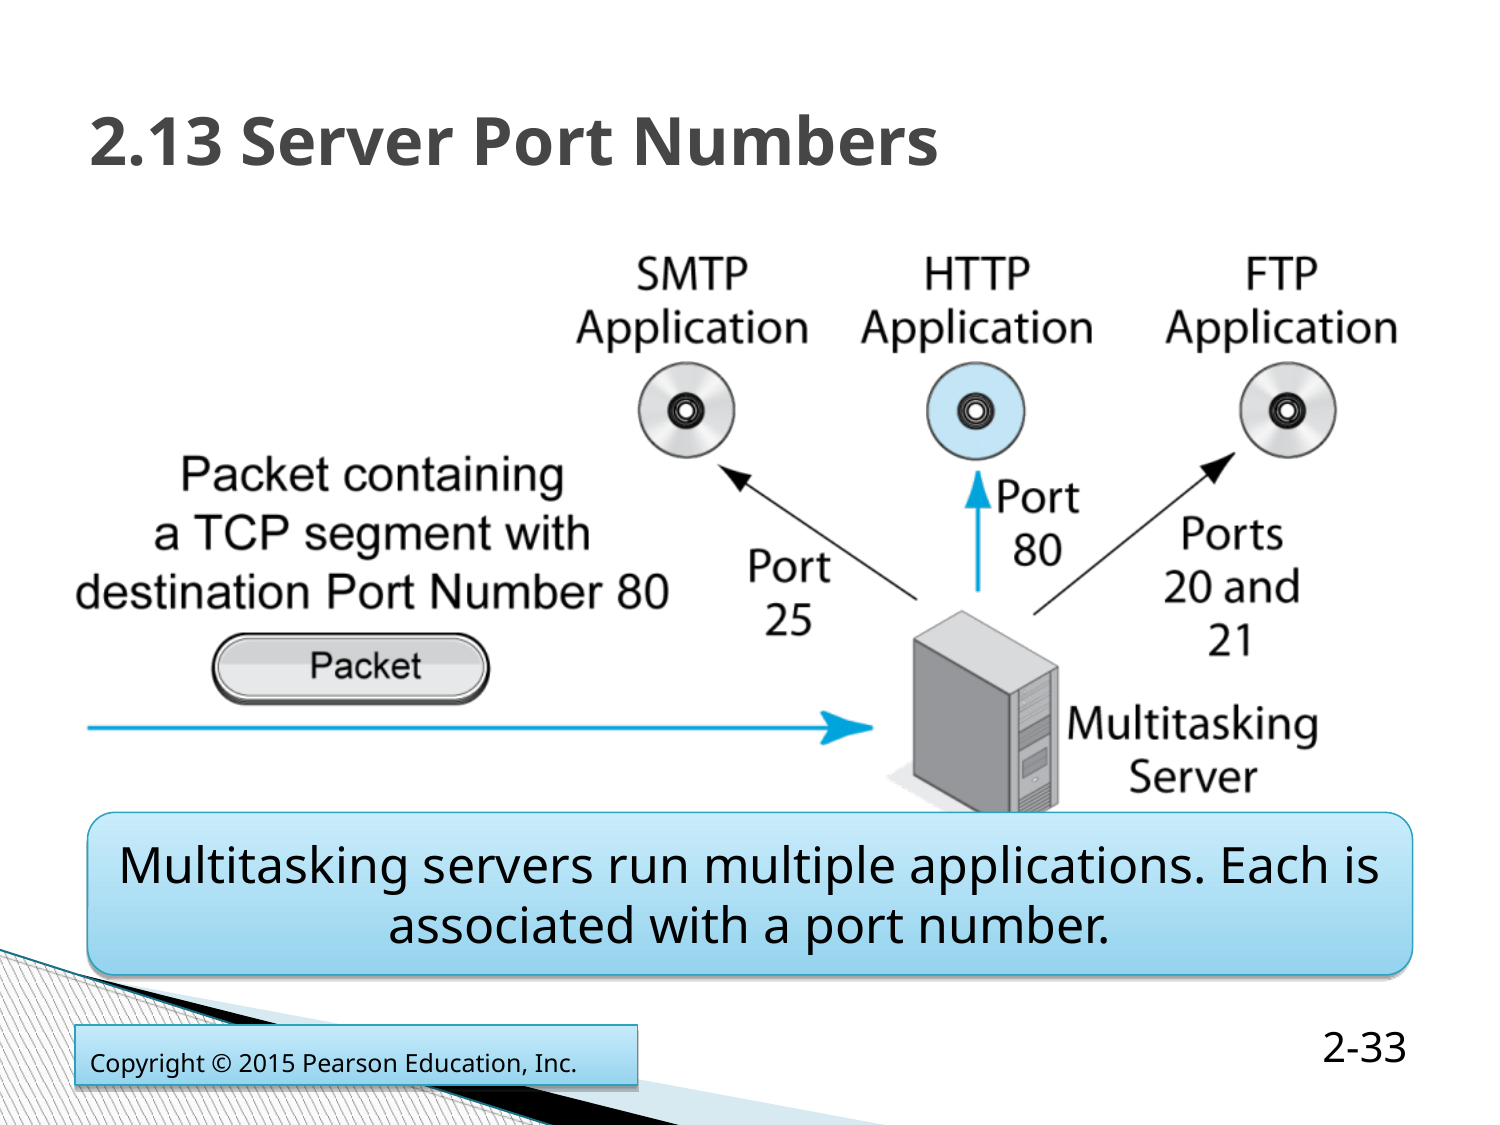

# 2.13 Server Port Numbers
Multitasking servers run multiple applications. Each is associated with a port number.
Copyright © 2015 Pearson Education, Inc.